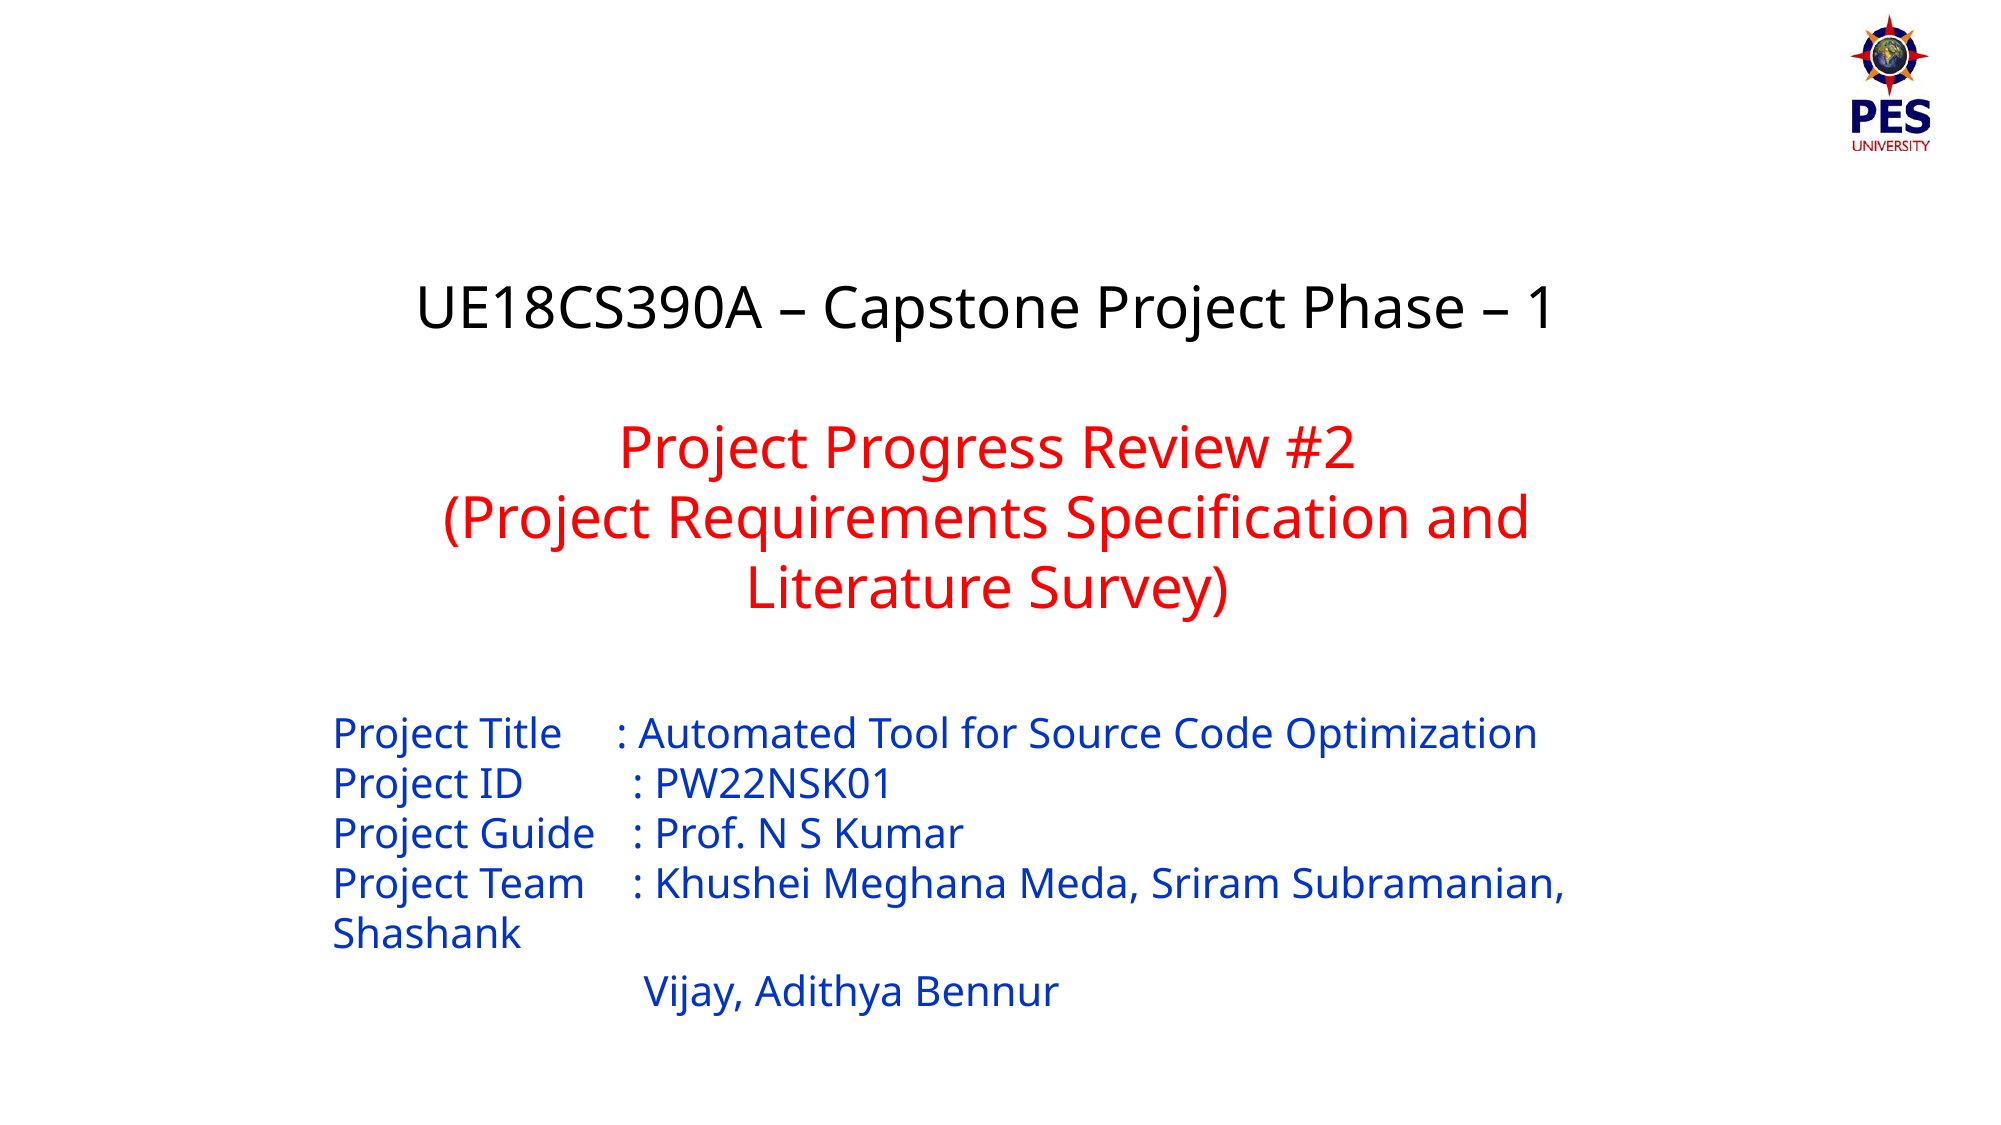

UE18CS390A – Capstone Project Phase – 1
Project Progress Review #2
(Project Requirements Specification and Literature Survey)
Project Title : Automated Tool for Source Code Optimization
Project ID 		: PW22NSK01
Project Guide	: Prof. N S Kumar
Project Team 	: Khushei Meghana Meda, Sriram Subramanian, Shashank
 Vijay, Adithya Bennur